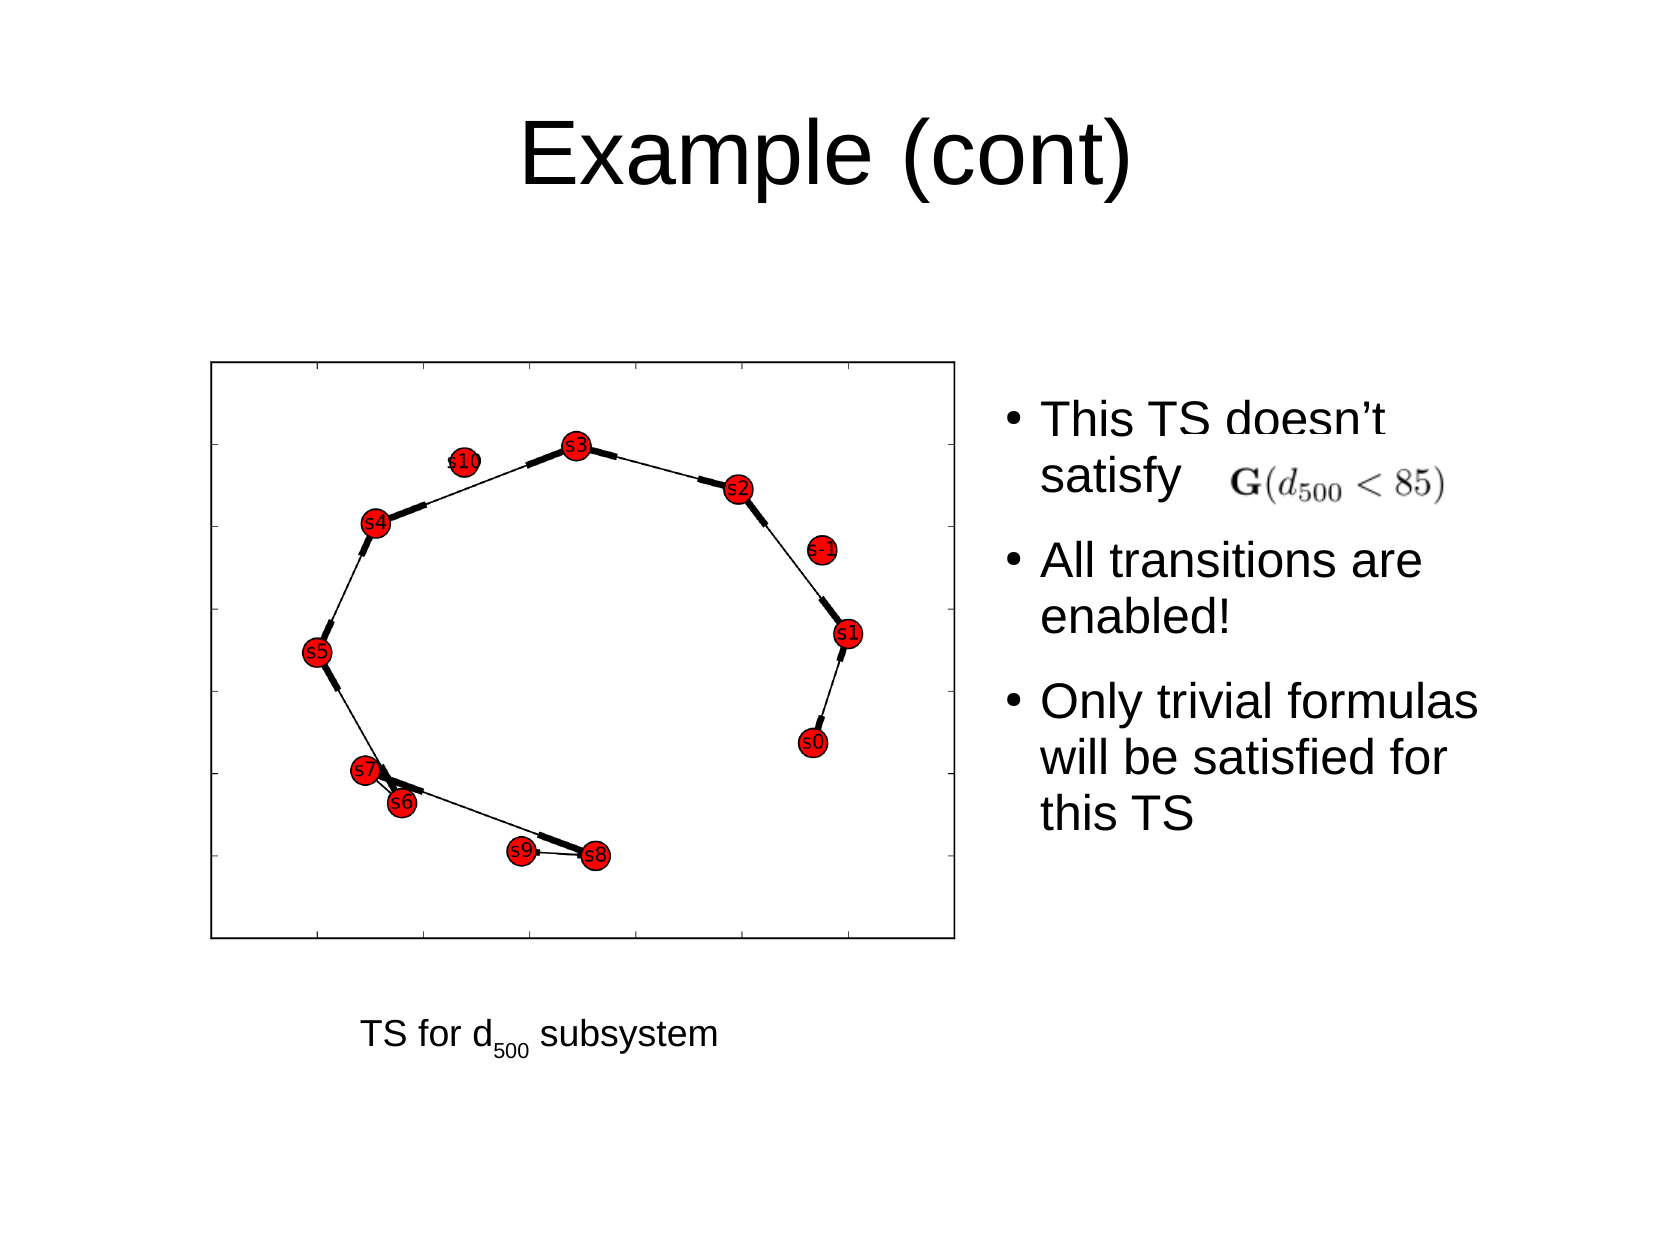

# Example (cont)
This TS doesn’t satisfy
All transitions are enabled!
Only trivial formulas will be satisfied for this TS
TS for d500 subsystem